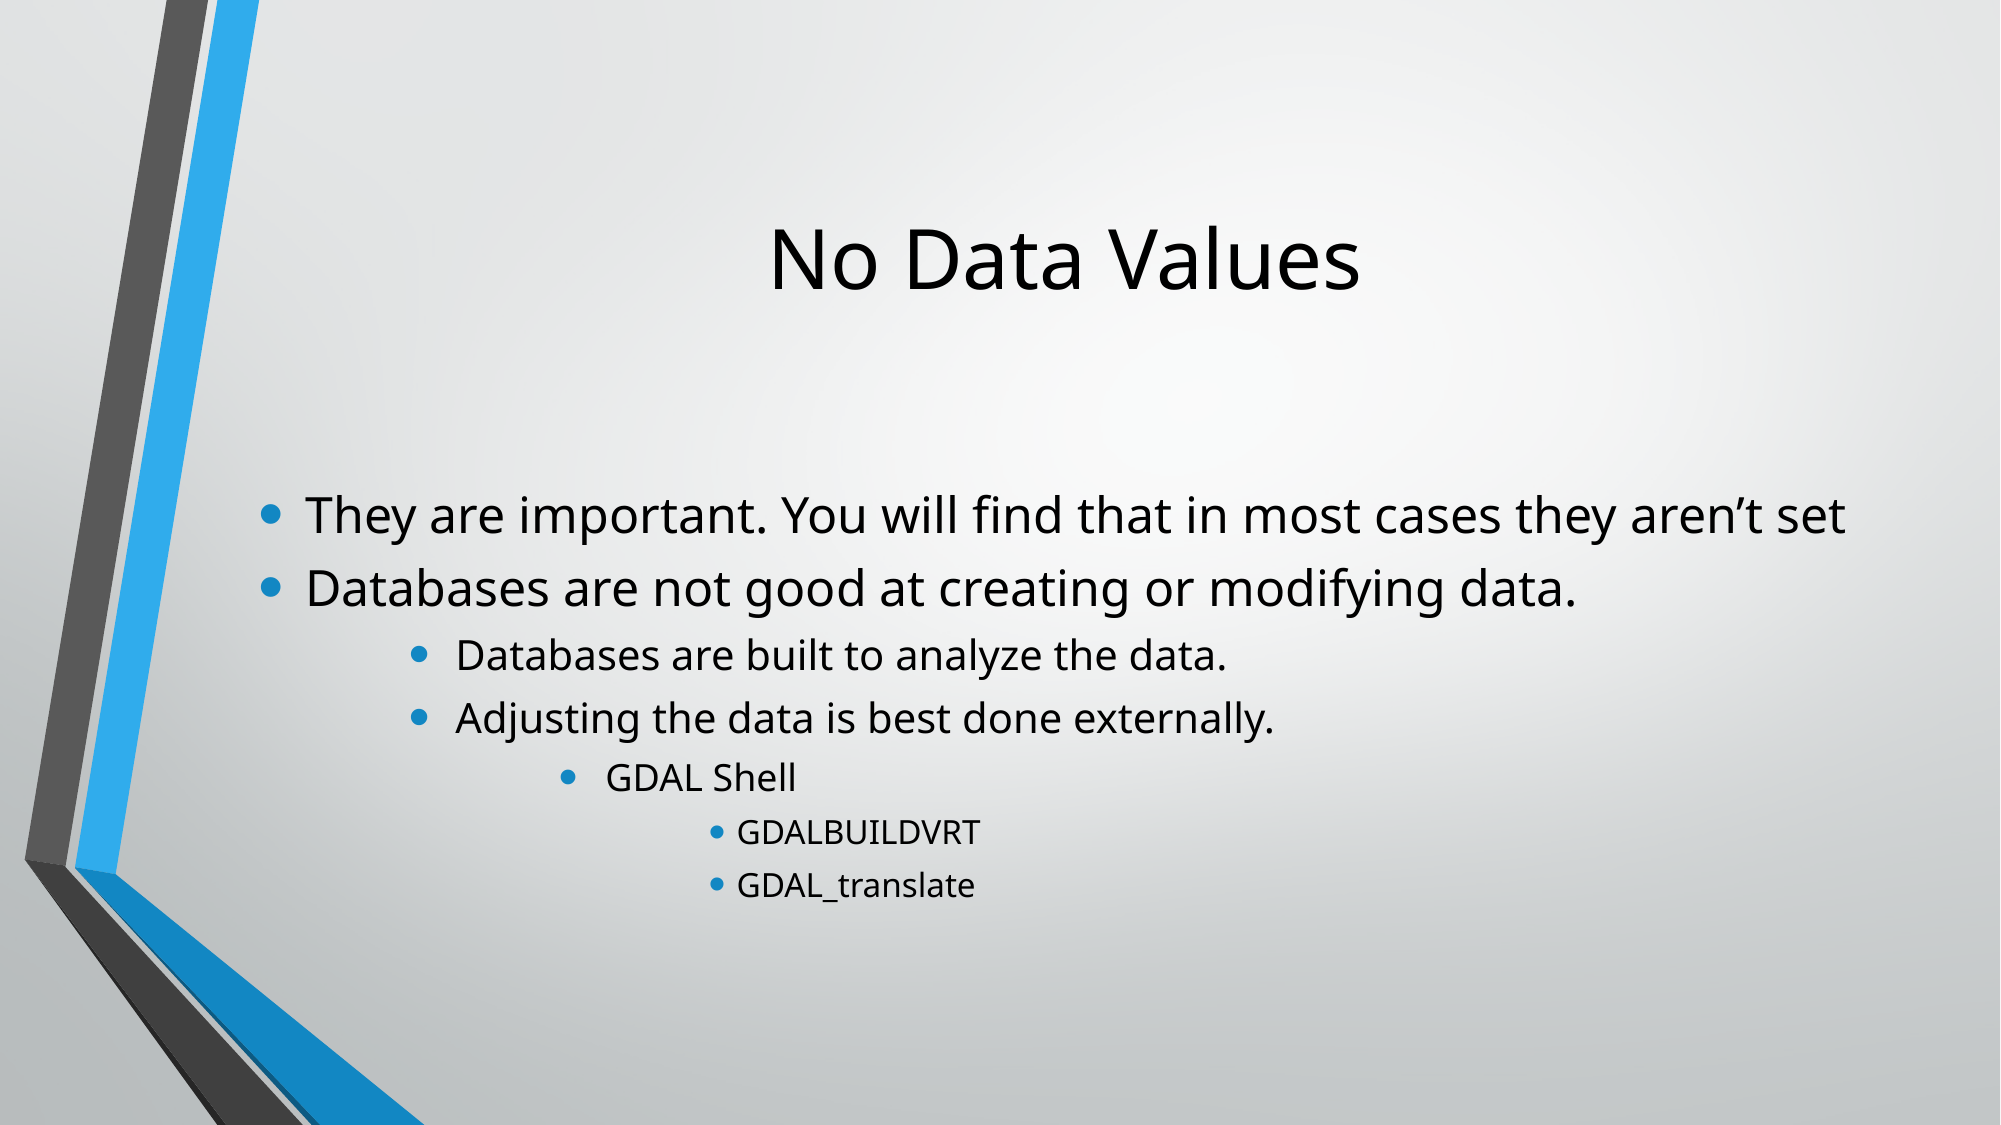

# No Data Values
They are important. You will find that in most cases they aren’t set
Databases are not good at creating or modifying data.
Databases are built to analyze the data.
Adjusting the data is best done externally.
GDAL Shell
GDALBUILDVRT
GDAL_translate